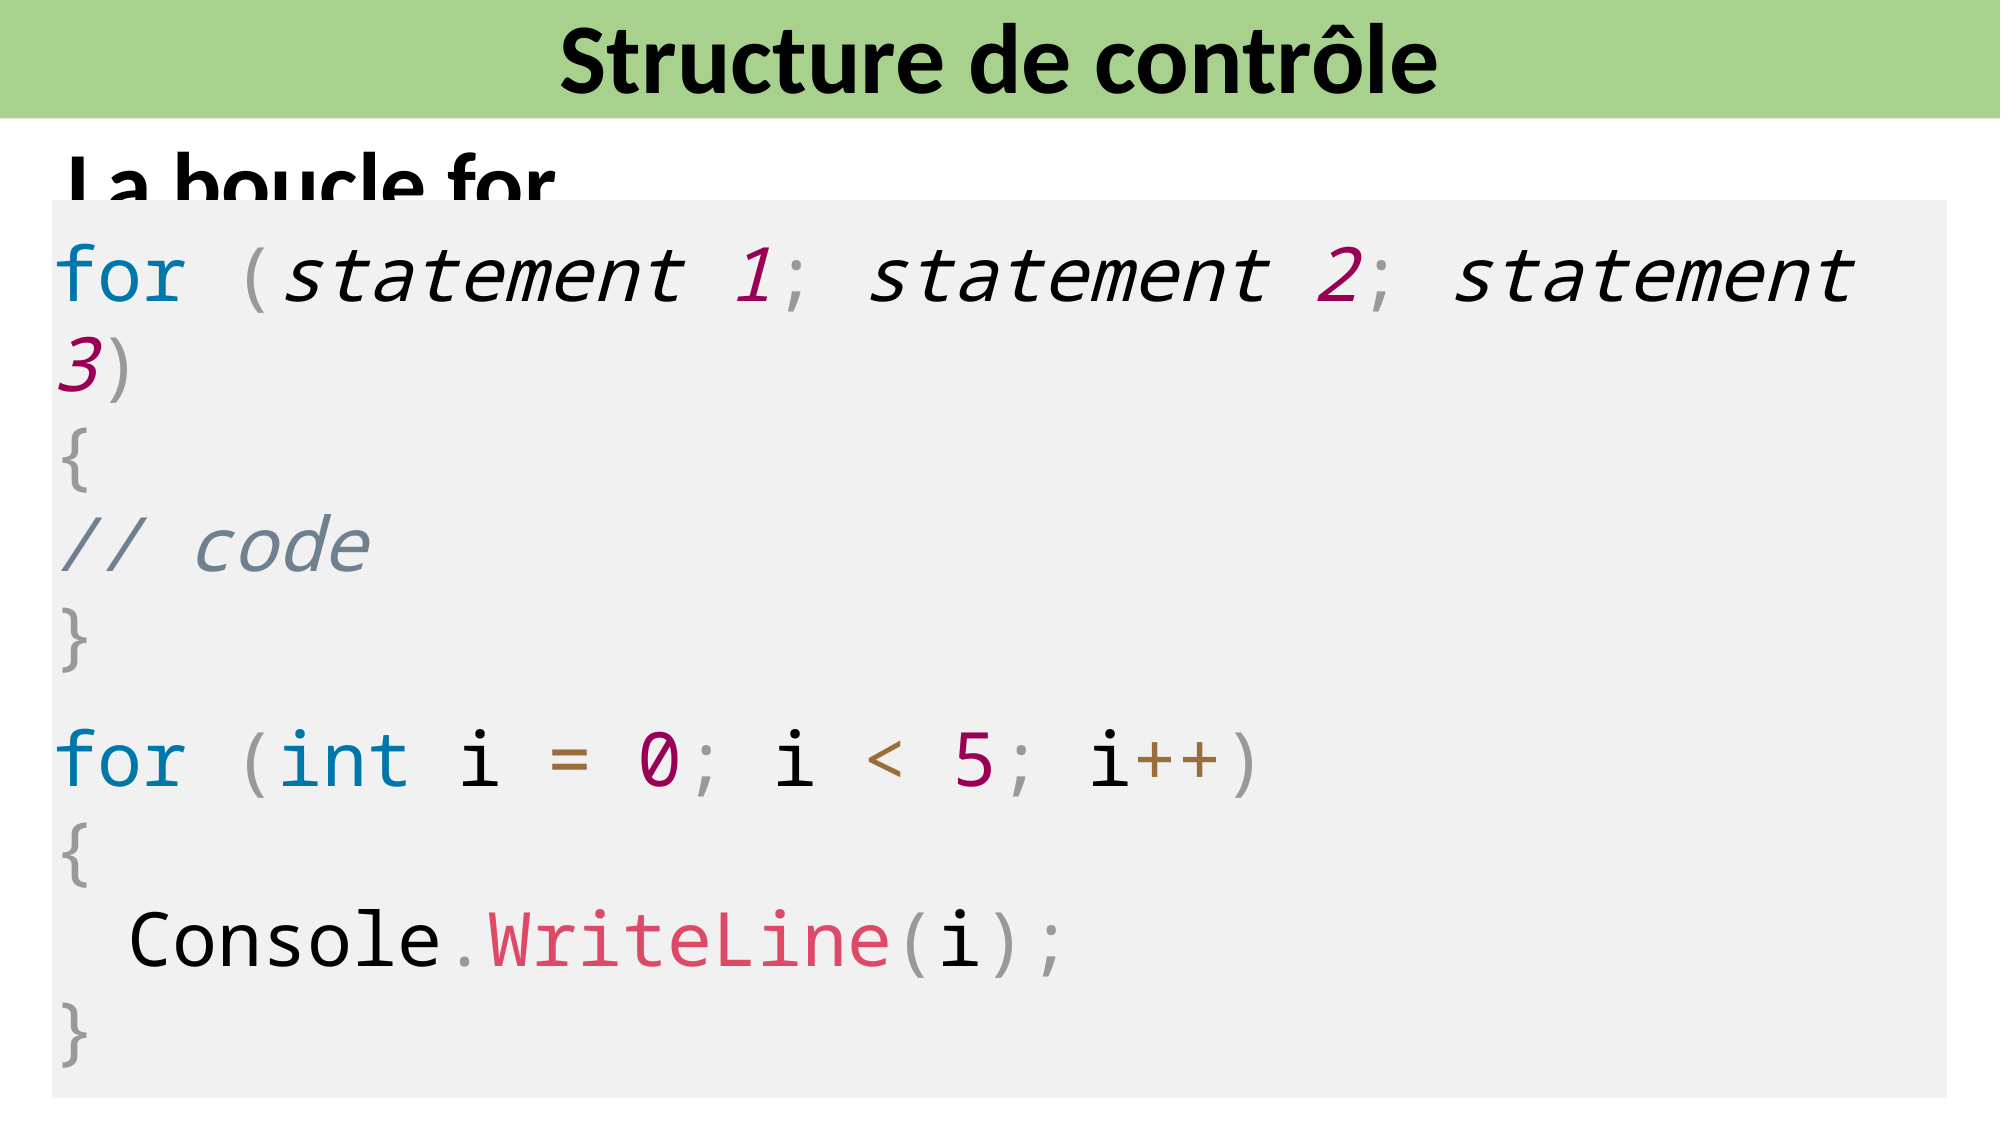

# Structure de contrôle
La boucle for
for (statement 1; statement 2; statement 3)
{
// code
}
for (int i = 0; i < 5; i++)
{
	Console.WriteLine(i);
}